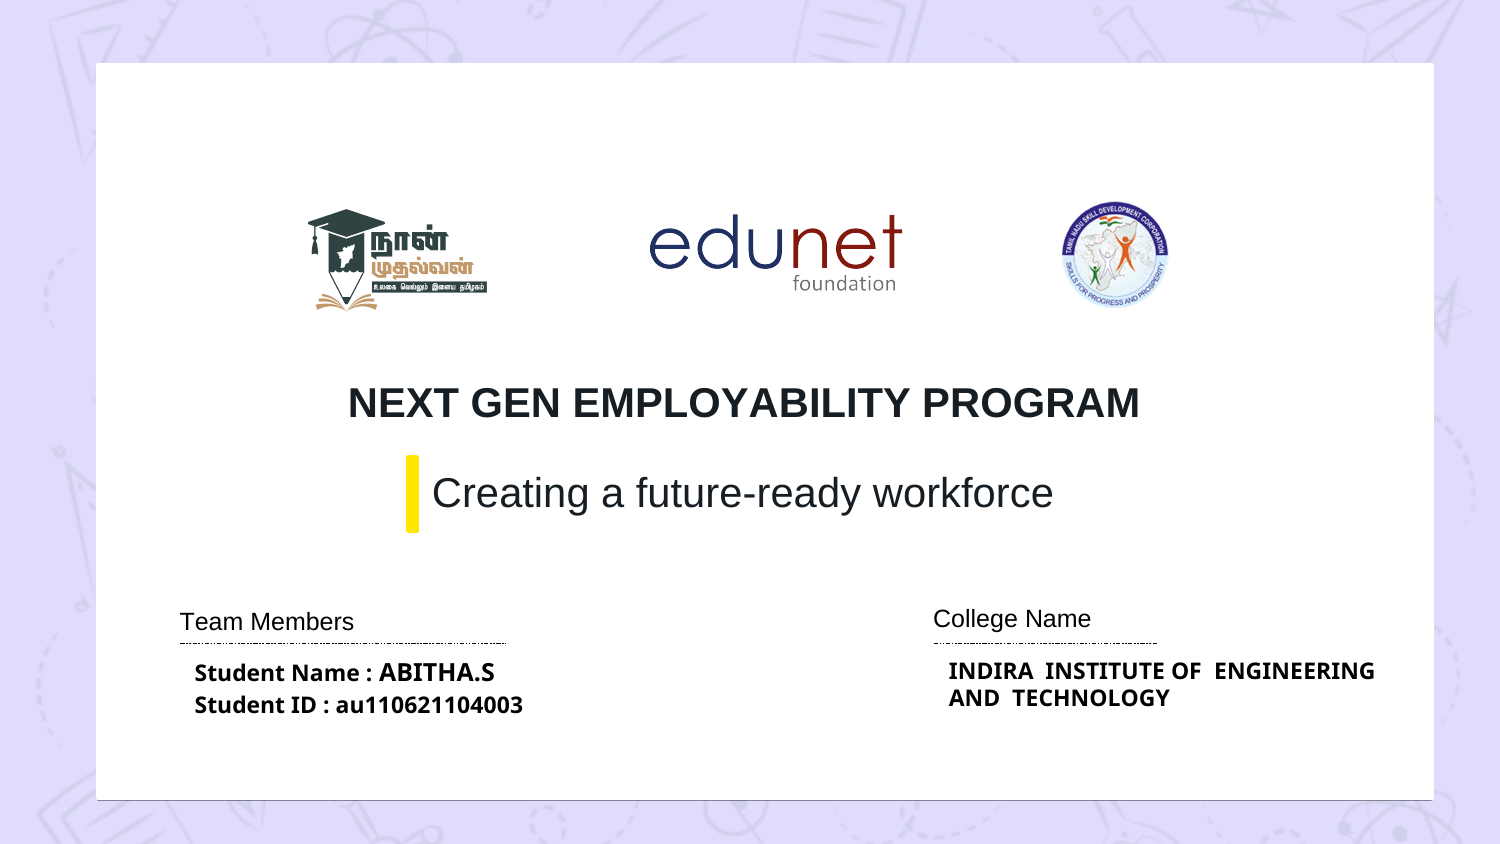

NEXT GEN EMPLOYABILITY PROGRAM
Creating a future-ready workforce
College Name
Team Members
Student Name : ABITHA.S
Student ID : au110621104003
INDIRA INSTITUTE OF ENGINEERING AND TECHNOLOGY